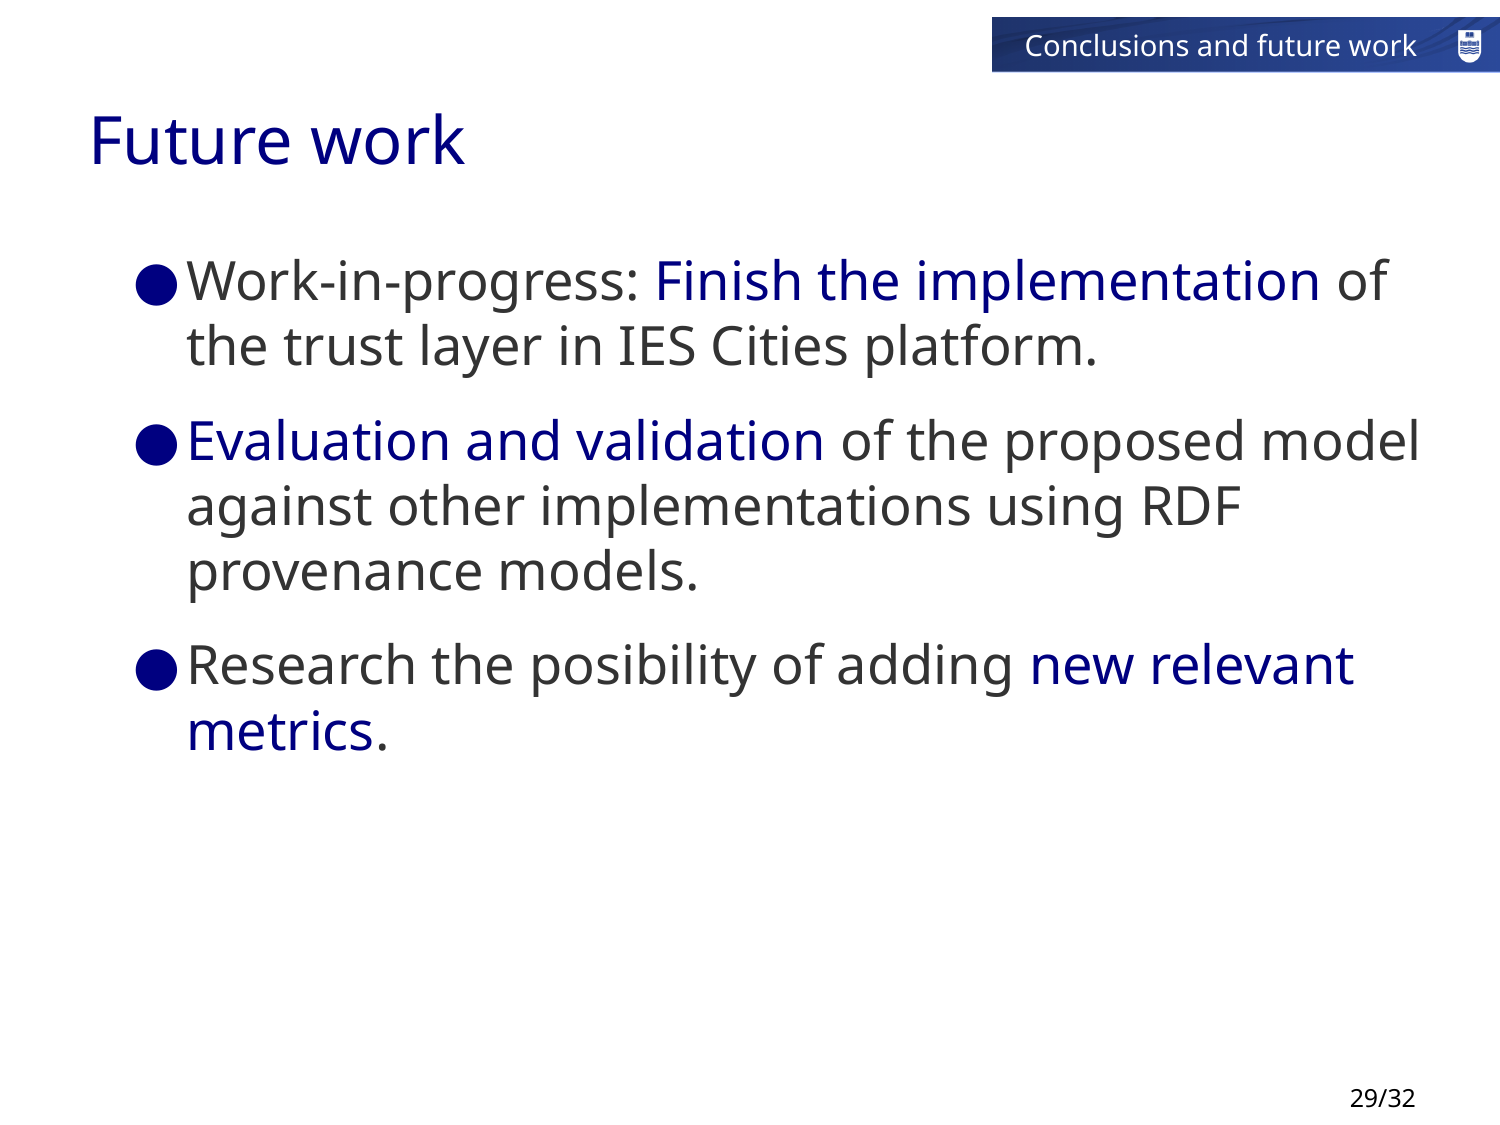

Conclusions and future work
# Future work
Work-in-progress: Finish the implementation of the trust layer in IES Cities platform.
Evaluation and validation of the proposed model against other implementations using RDF provenance models.
Research the posibility of adding new relevant metrics.